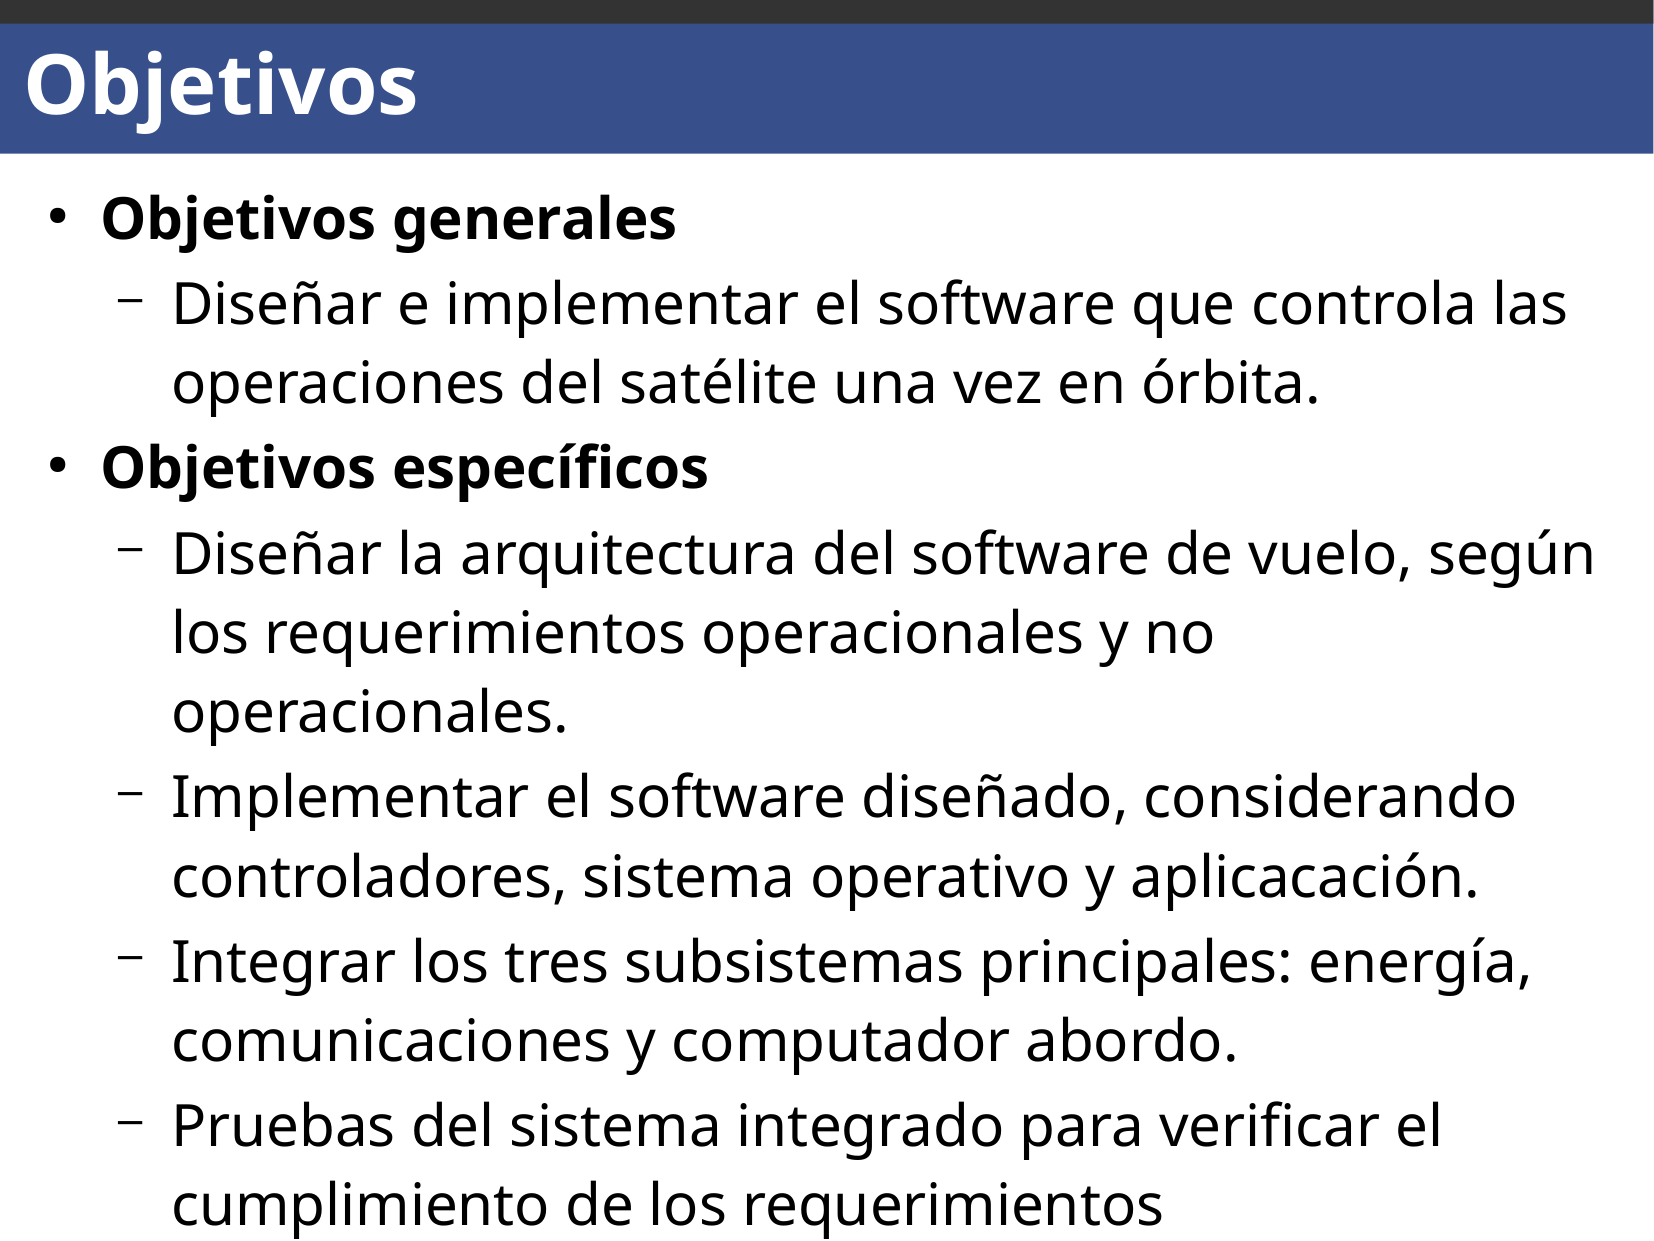

# Objetivos
Objetivos generales
Diseñar e implementar el software que controla las operaciones del satélite una vez en órbita.
Objetivos específicos
Diseñar la arquitectura del software de vuelo, según los requerimientos operacionales y no operacionales.
Implementar el software diseñado, considerando controladores, sistema operativo y aplicacación.
Integrar los tres subsistemas principales: energía, comunicaciones y computador abordo.
Pruebas del sistema integrado para verificar el cumplimiento de los requerimientos